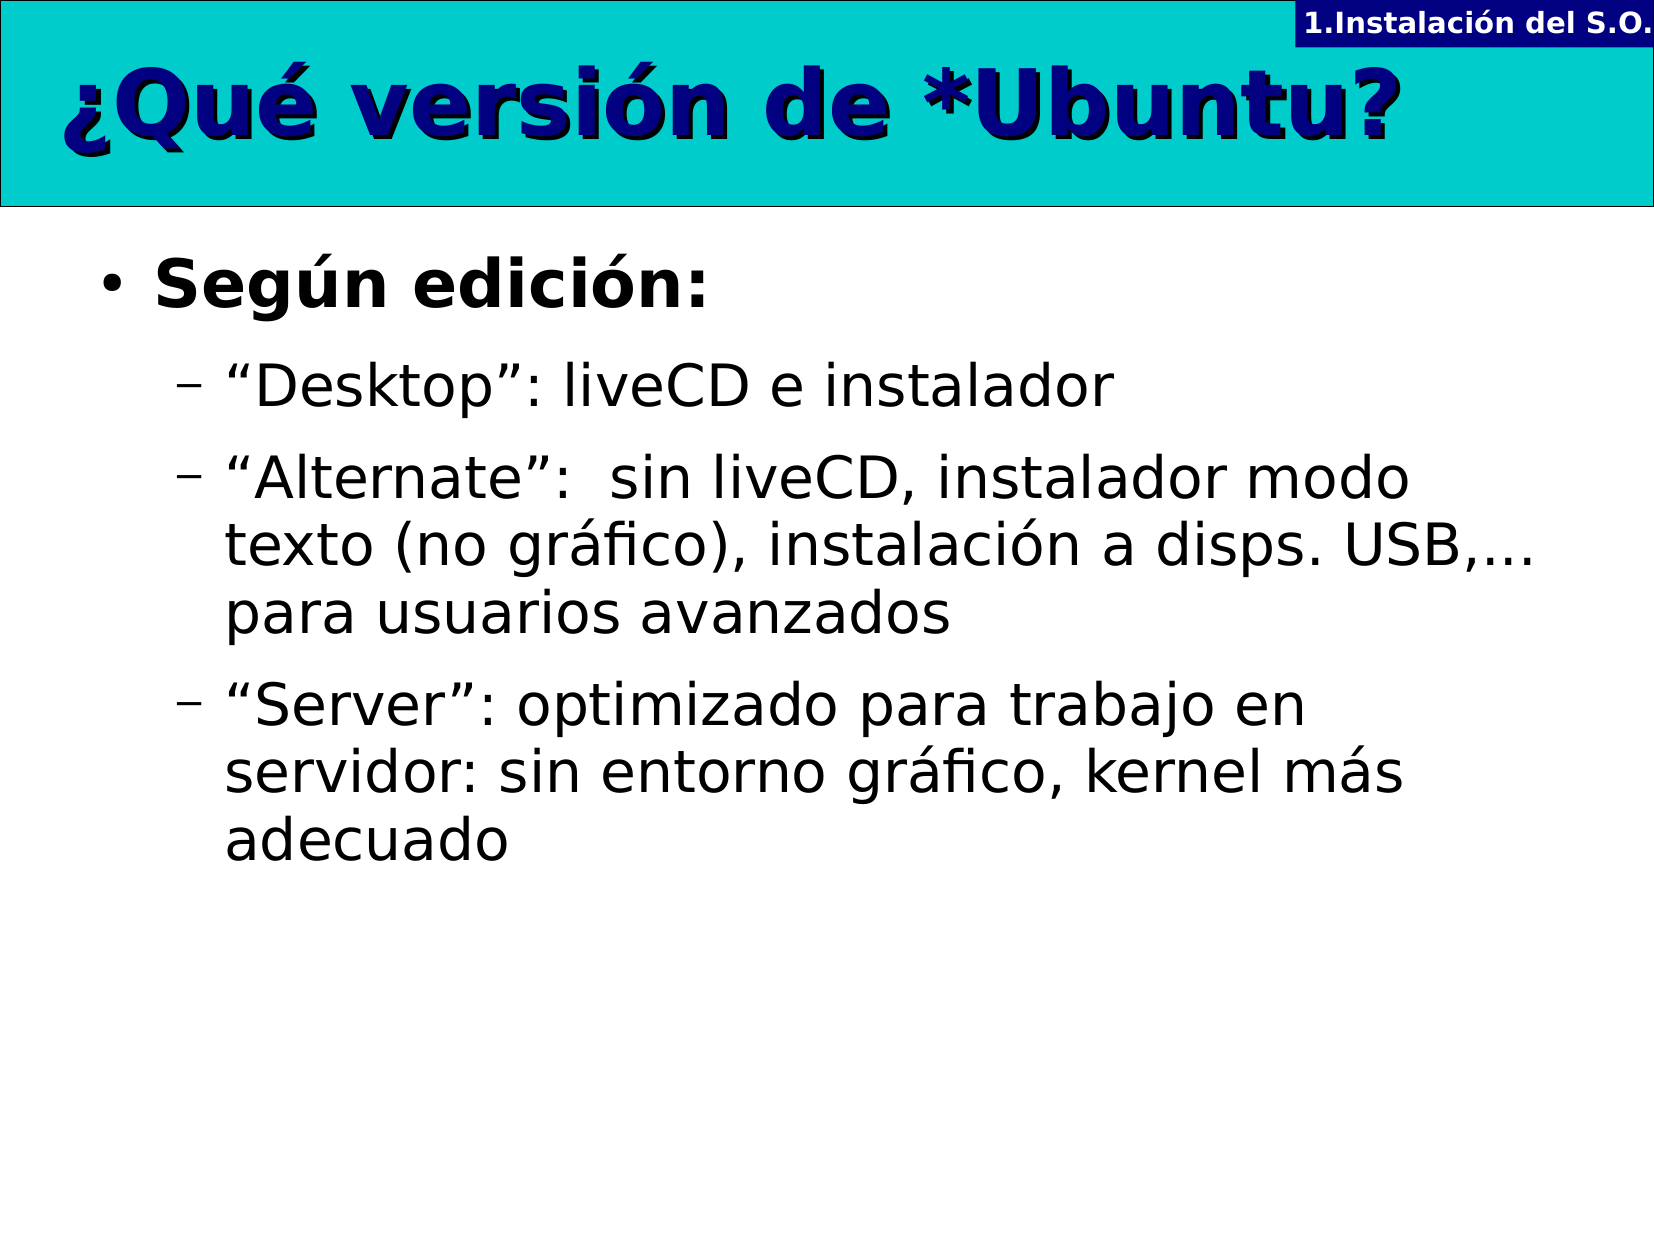

1.Instalación del S.O.
# ¿Qué versión de *Ubuntu?
Según edición:
“Desktop”: liveCD e instalador
“Alternate”: sin liveCD, instalador modo texto (no gráfico), instalación a disps. USB,...
para usuarios avanzados
“Server”: optimizado para trabajo en servidor: sin entorno gráfico, kernel más adecuado